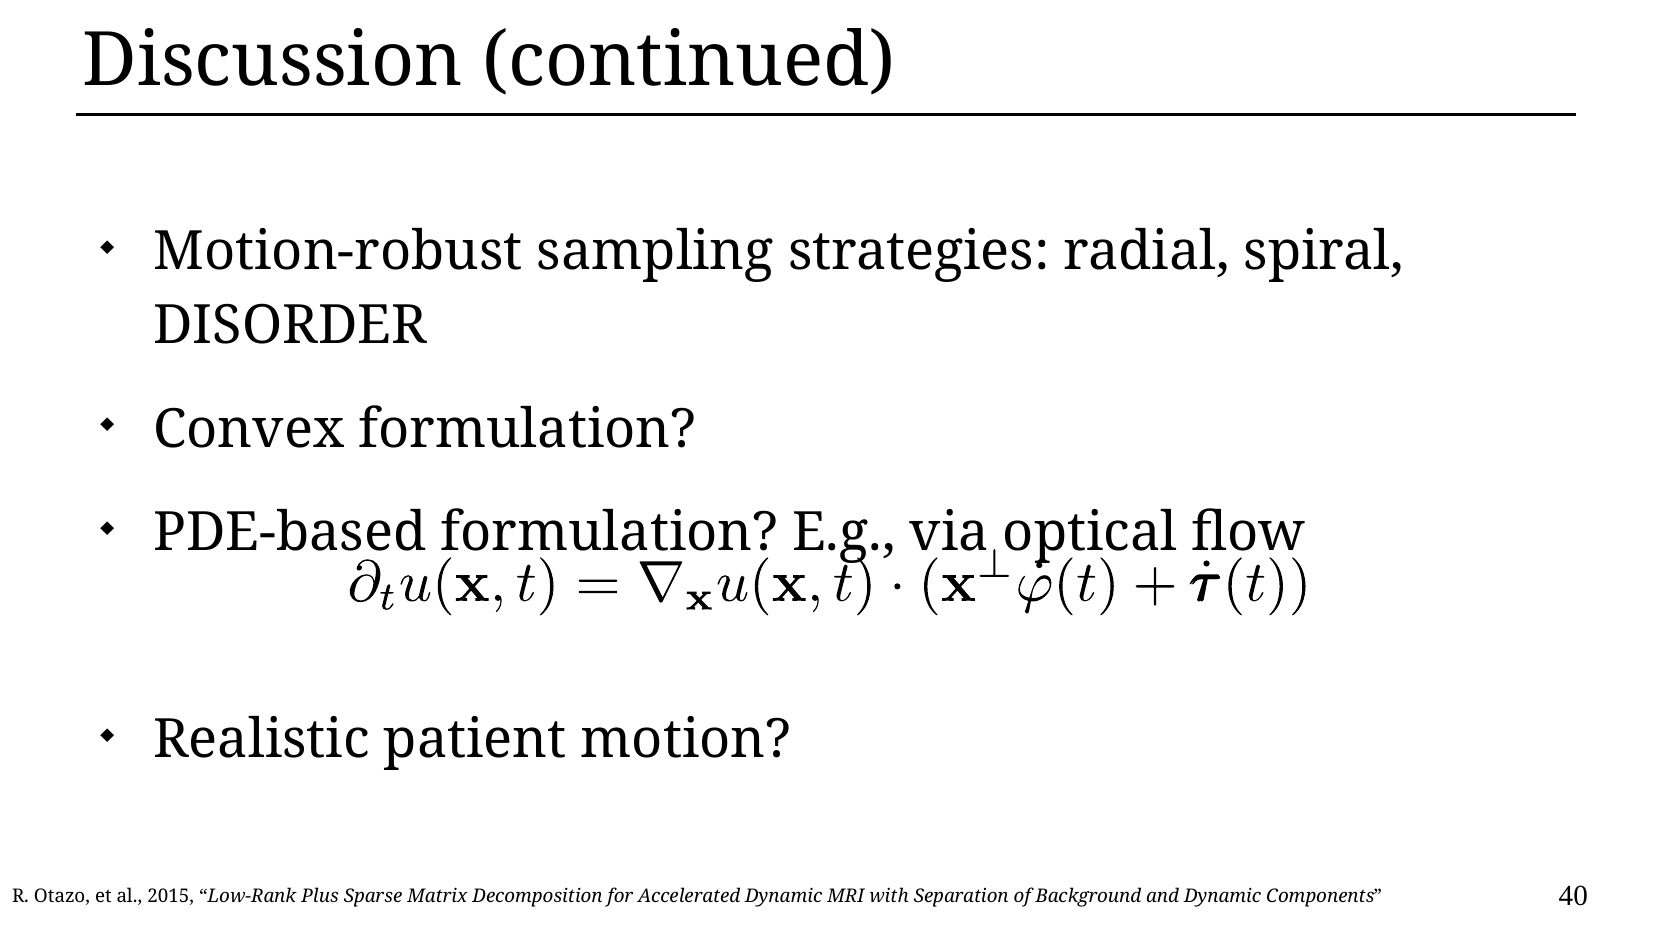

# Discussion (continued)
Motion-robust sampling strategies: radial, spiral, DISORDER
Convex formulation?
PDE-based formulation? E.g., via optical flow
Realistic patient motion?
R. Otazo, et al., 2015, “Low-Rank Plus Sparse Matrix Decomposition for Accelerated Dynamic MRI with Separation of Background and Dynamic Components”